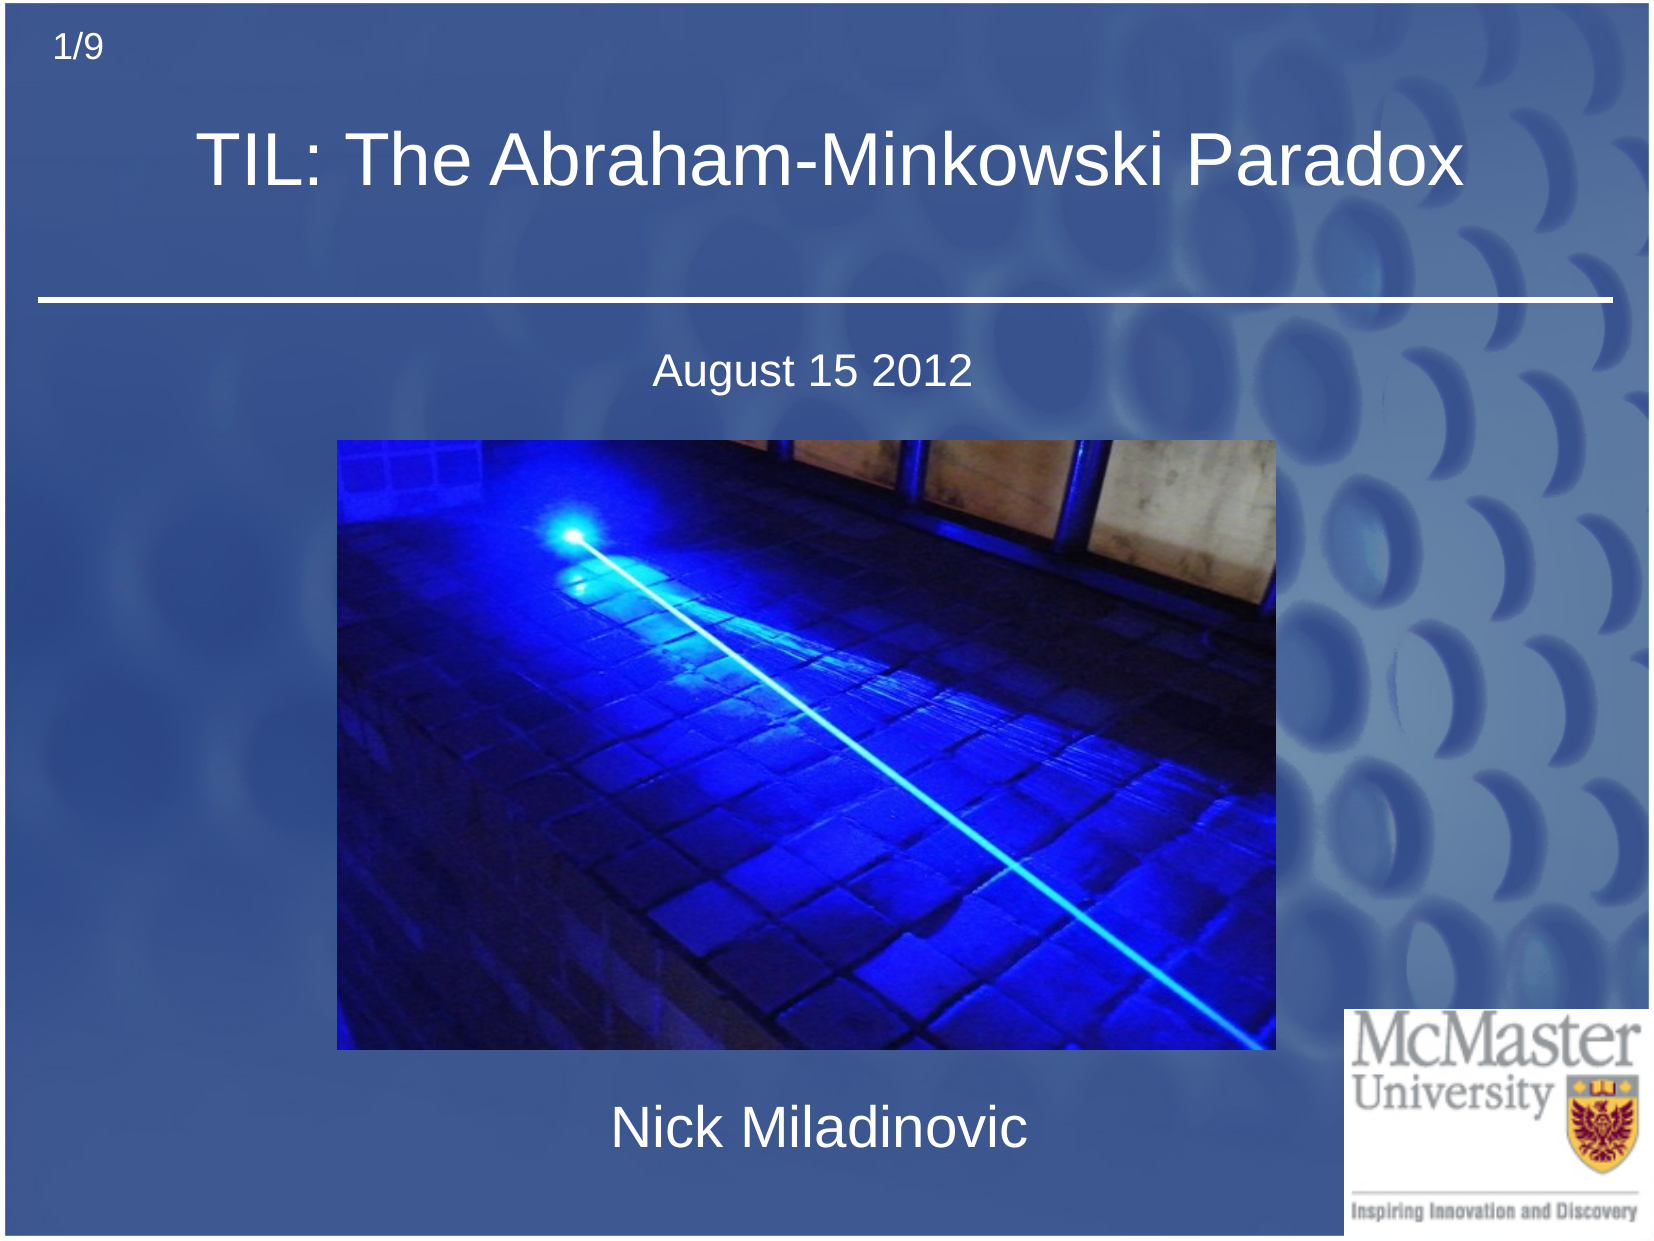

1/9
# TIL: The Abraham-Minkowski Paradox
August 15 2012
 Nick Miladinovic